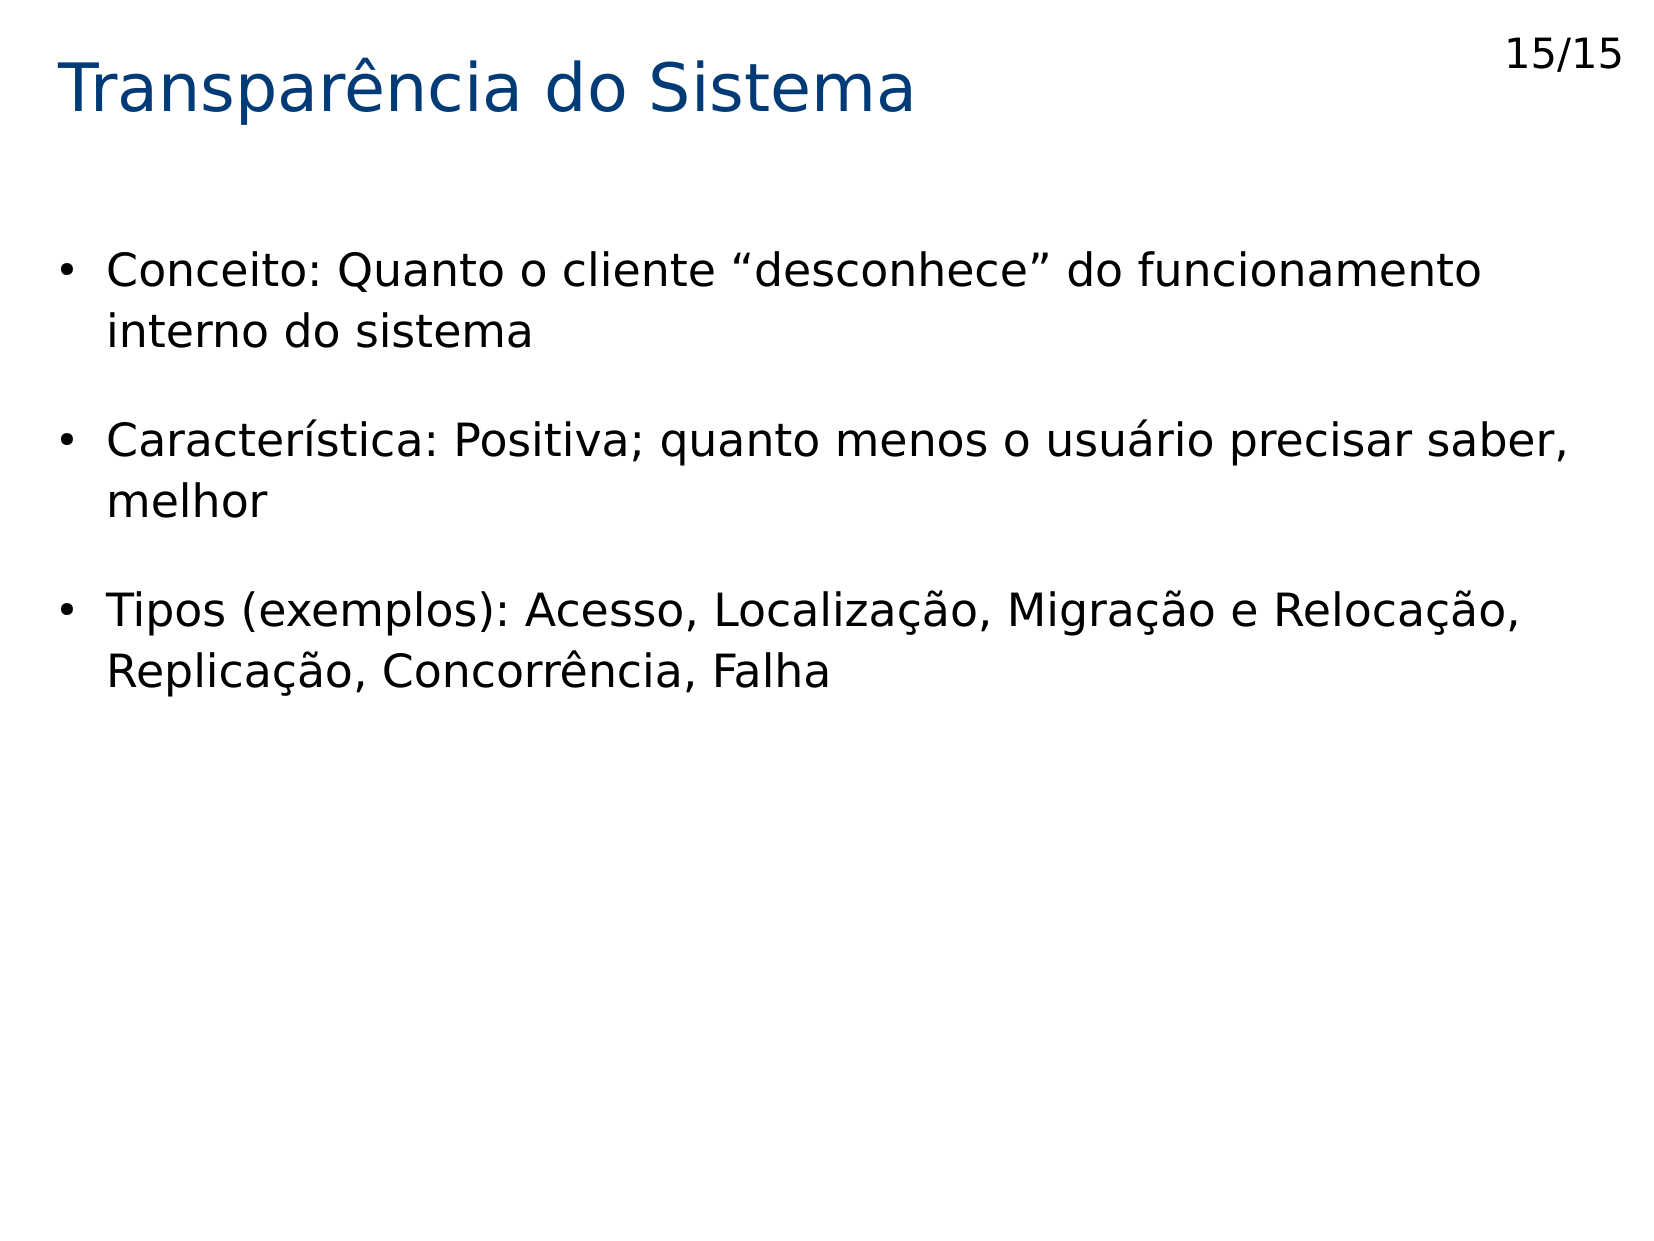

# Transparência do Sistema
15
Conceito: Quanto o cliente “desconhece” do funcionamento interno do sistema
Característica: Positiva; quanto menos o usuário precisar saber, melhor
Tipos (exemplos): Acesso, Localização, Migração e Relocação, Replicação, Concorrência, Falha